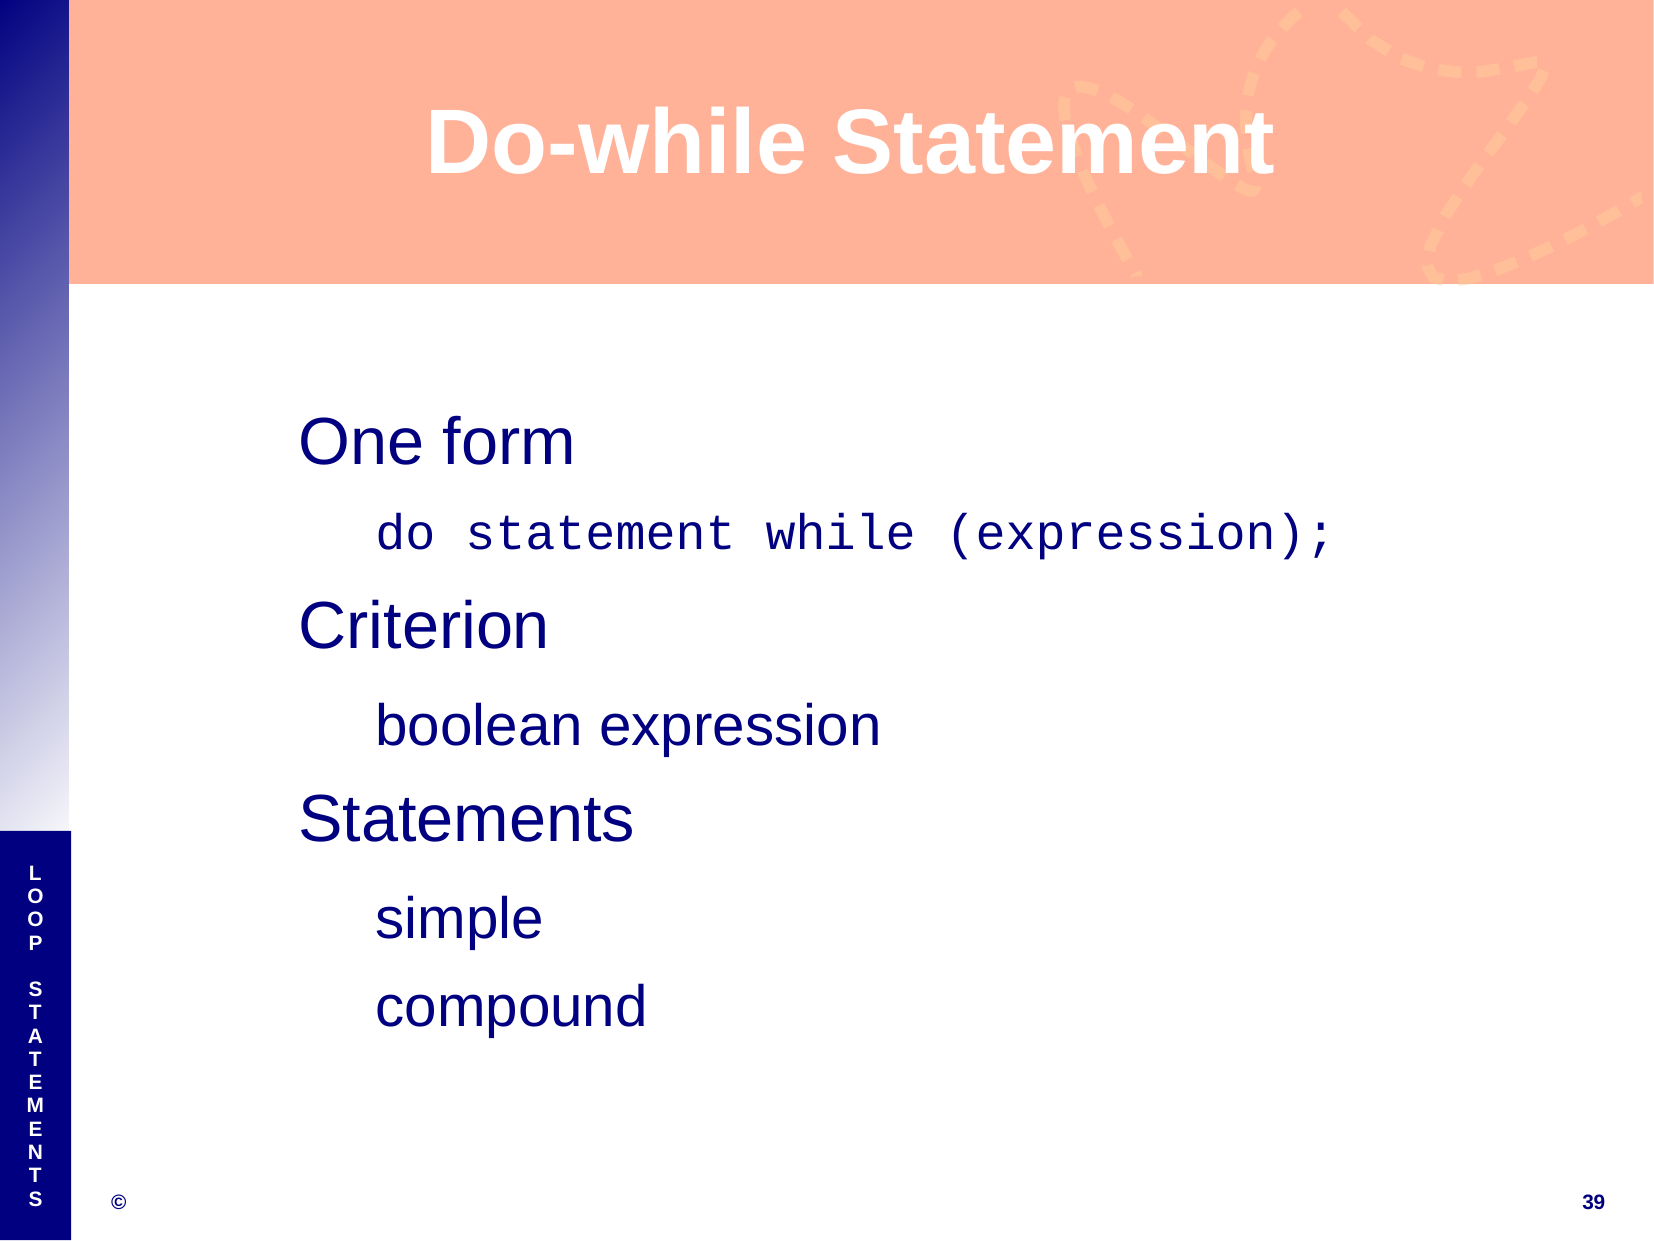

# Do-while Statement
One form
do statement while (expression);
Criterion
boolean expression
Statements
simple
compound
L
O
O
P
S
T
A
T
E
M
E
N
T
S